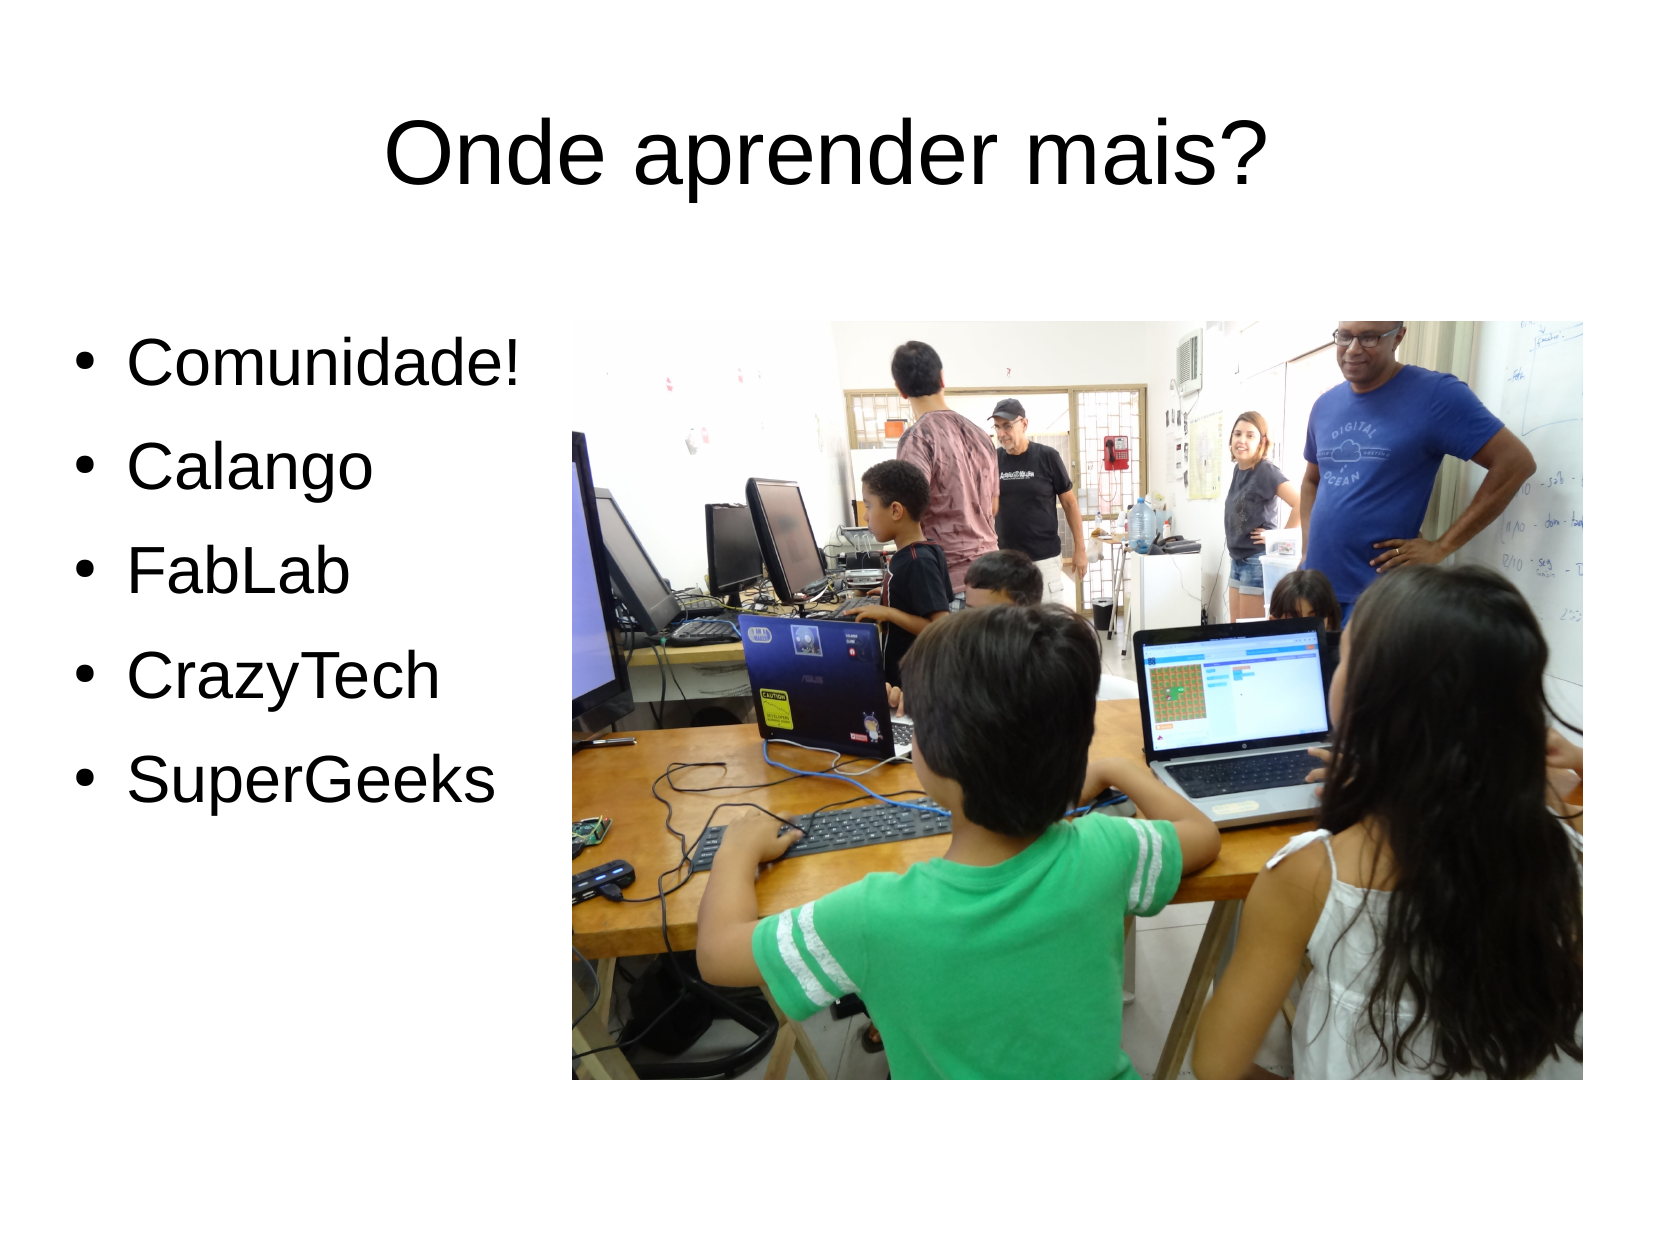

# Onde aprender mais?
Comunidade!
Calango
FabLab
CrazyTech
SuperGeeks